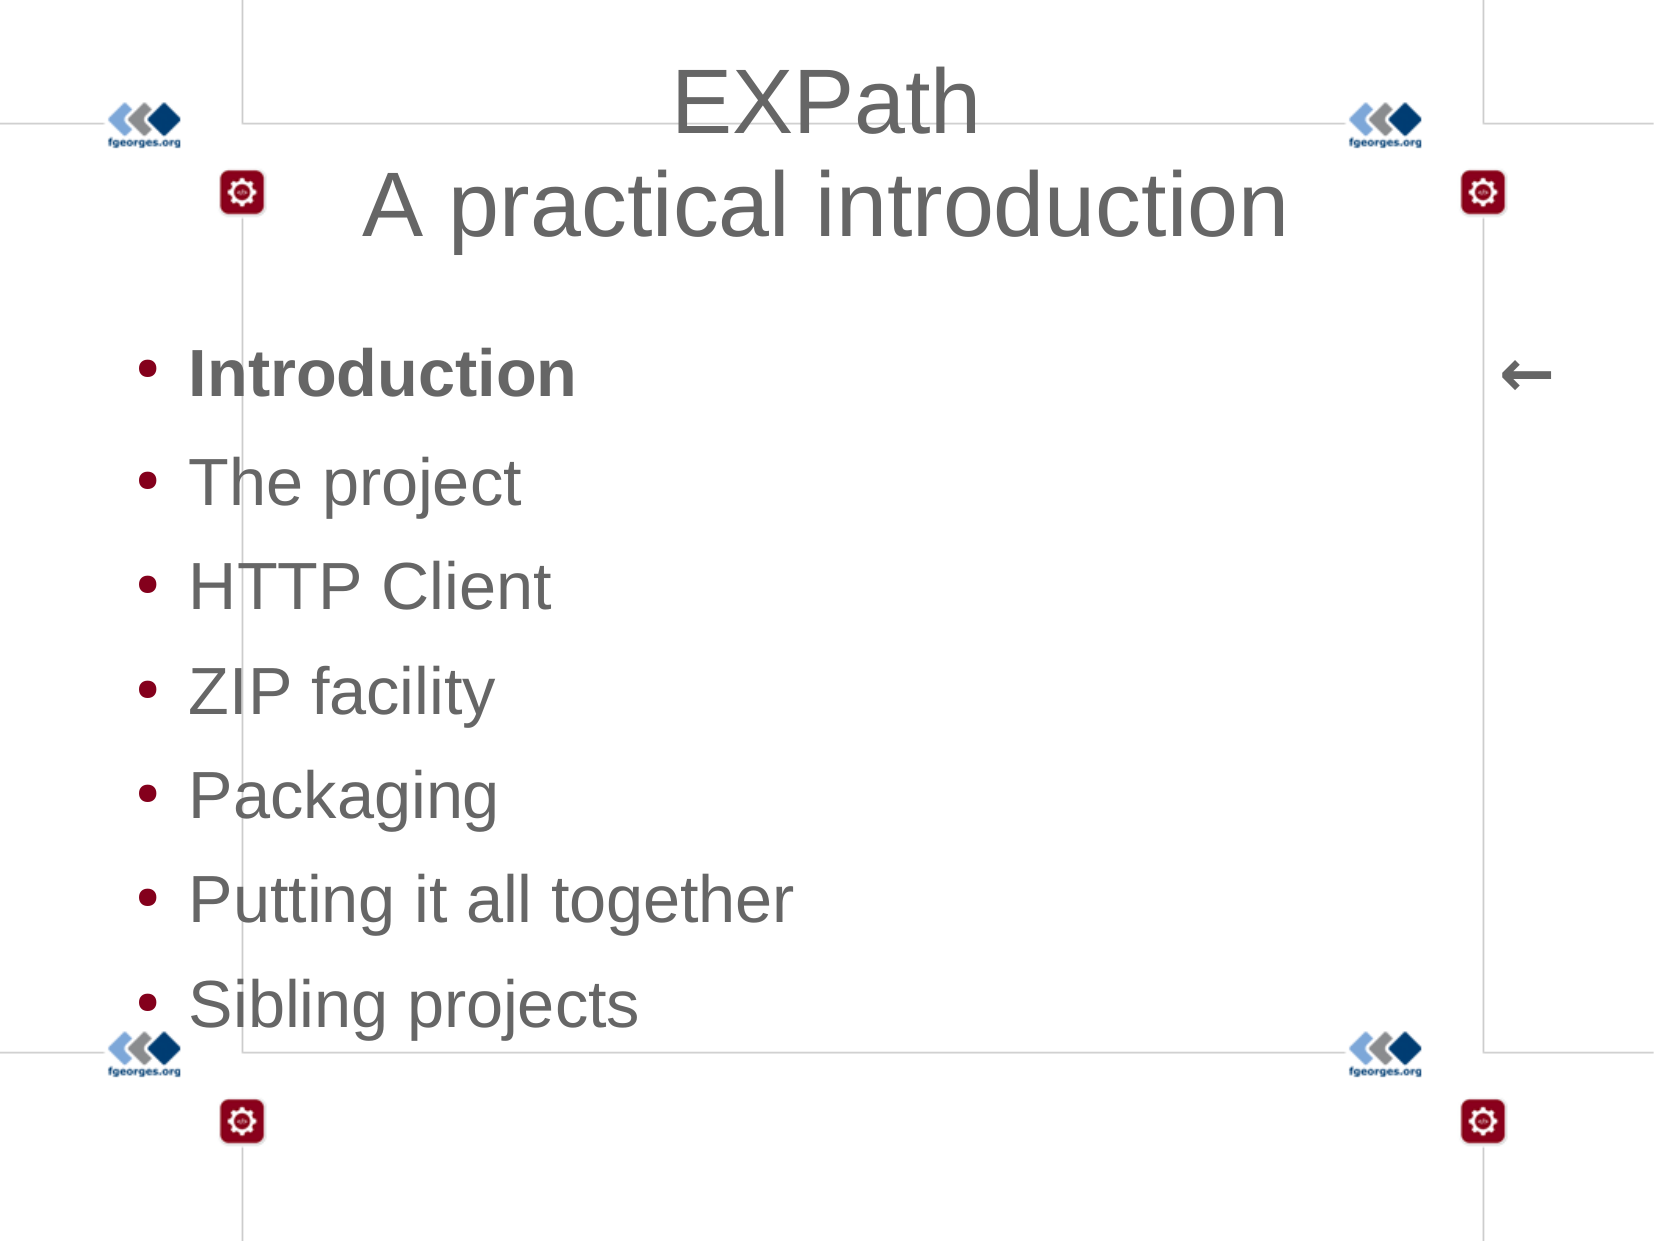

# EXPath A practical introduction
Introduction												 ←
The project
HTTP Client
ZIP facility
Packaging
Putting it all together
Sibling projects